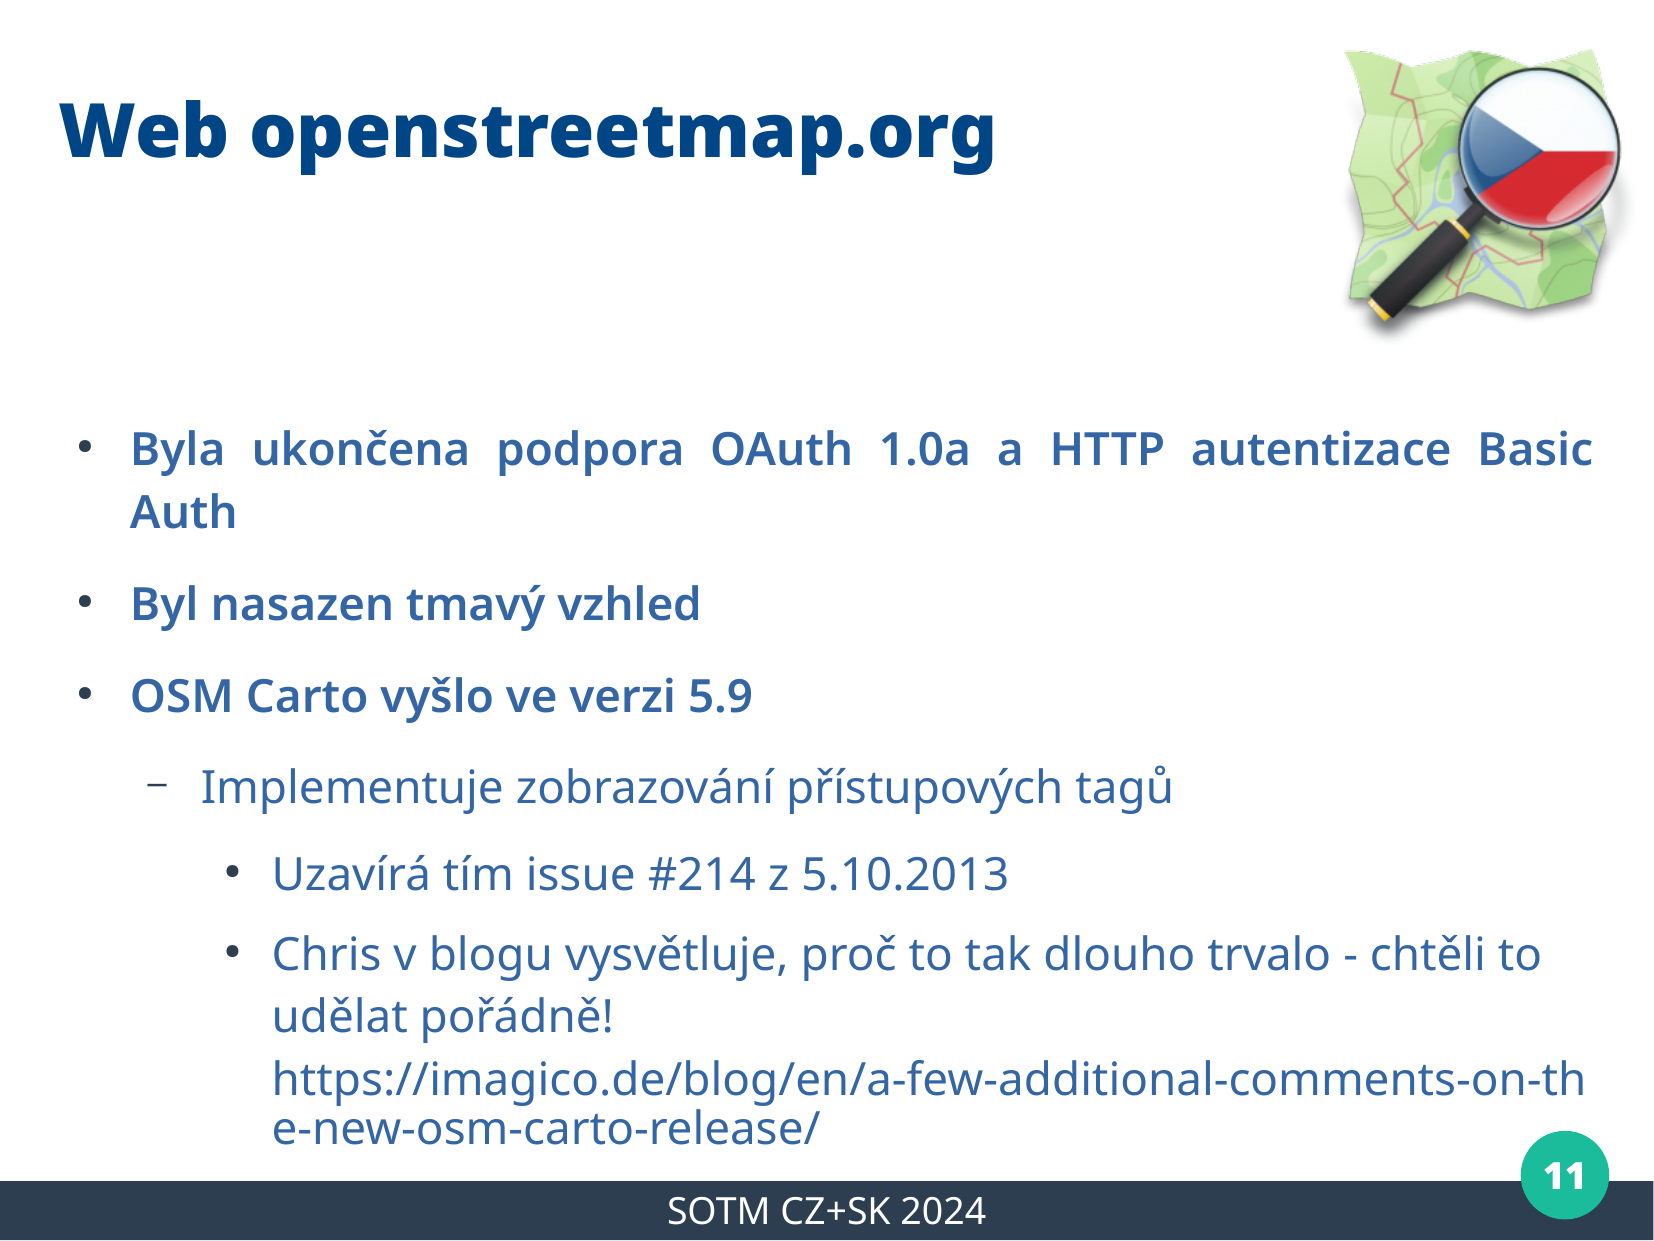

# Web openstreetmap.org
Byla ukončena podpora OAuth 1.0a a HTTP autentizace Basic Auth
Byl nasazen tmavý vzhled
OSM Carto vyšlo ve verzi 5.9
Implementuje zobrazování přístupových tagů
Uzavírá tím issue #214 z 5.10.2013
Chris v blogu vysvětluje, proč to tak dlouho trvalo - chtěli to udělat pořádně! https://imagico.de/blog/en/a-few-additional-comments-on-the-new-osm-carto-release/
11
SOTM CZ+SK 2024